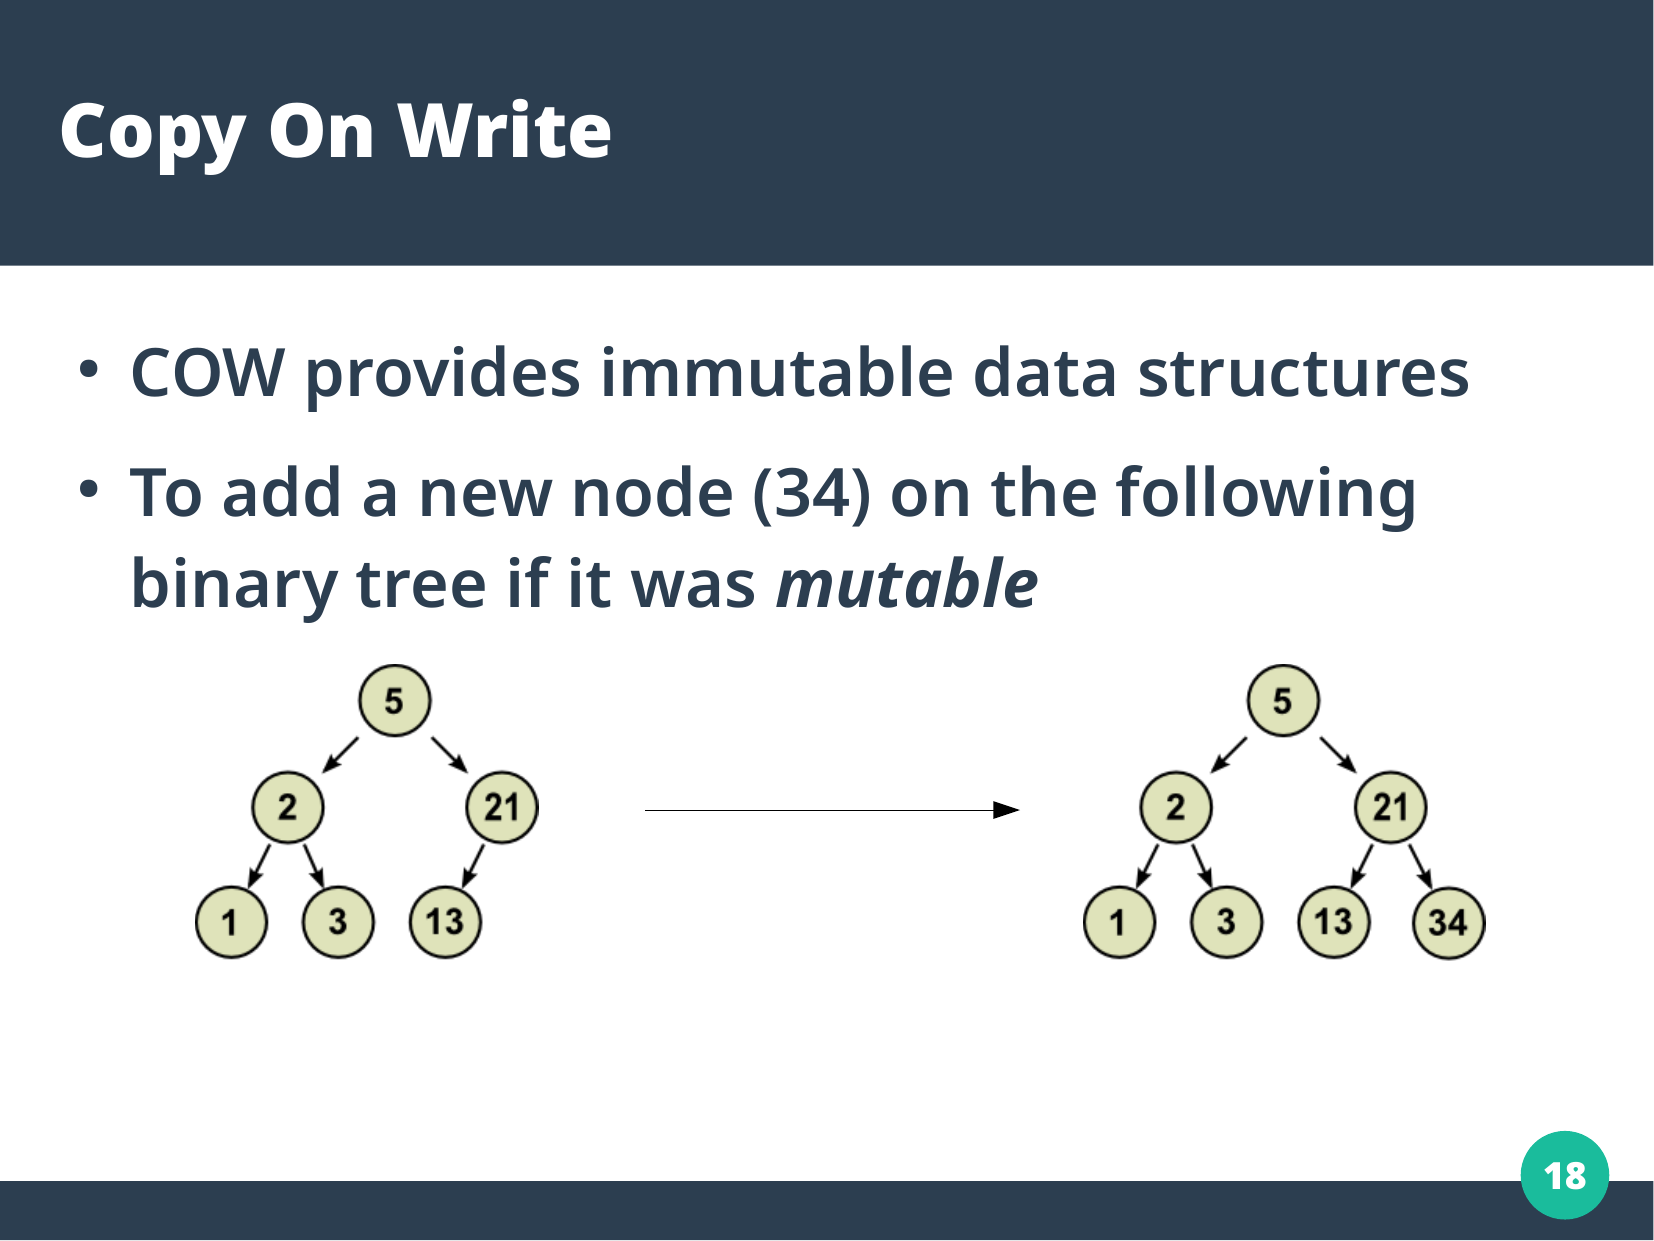

# Copy On Write
COW provides immutable data structures
To add a new node (34) on the following binary tree if it was mutable
18